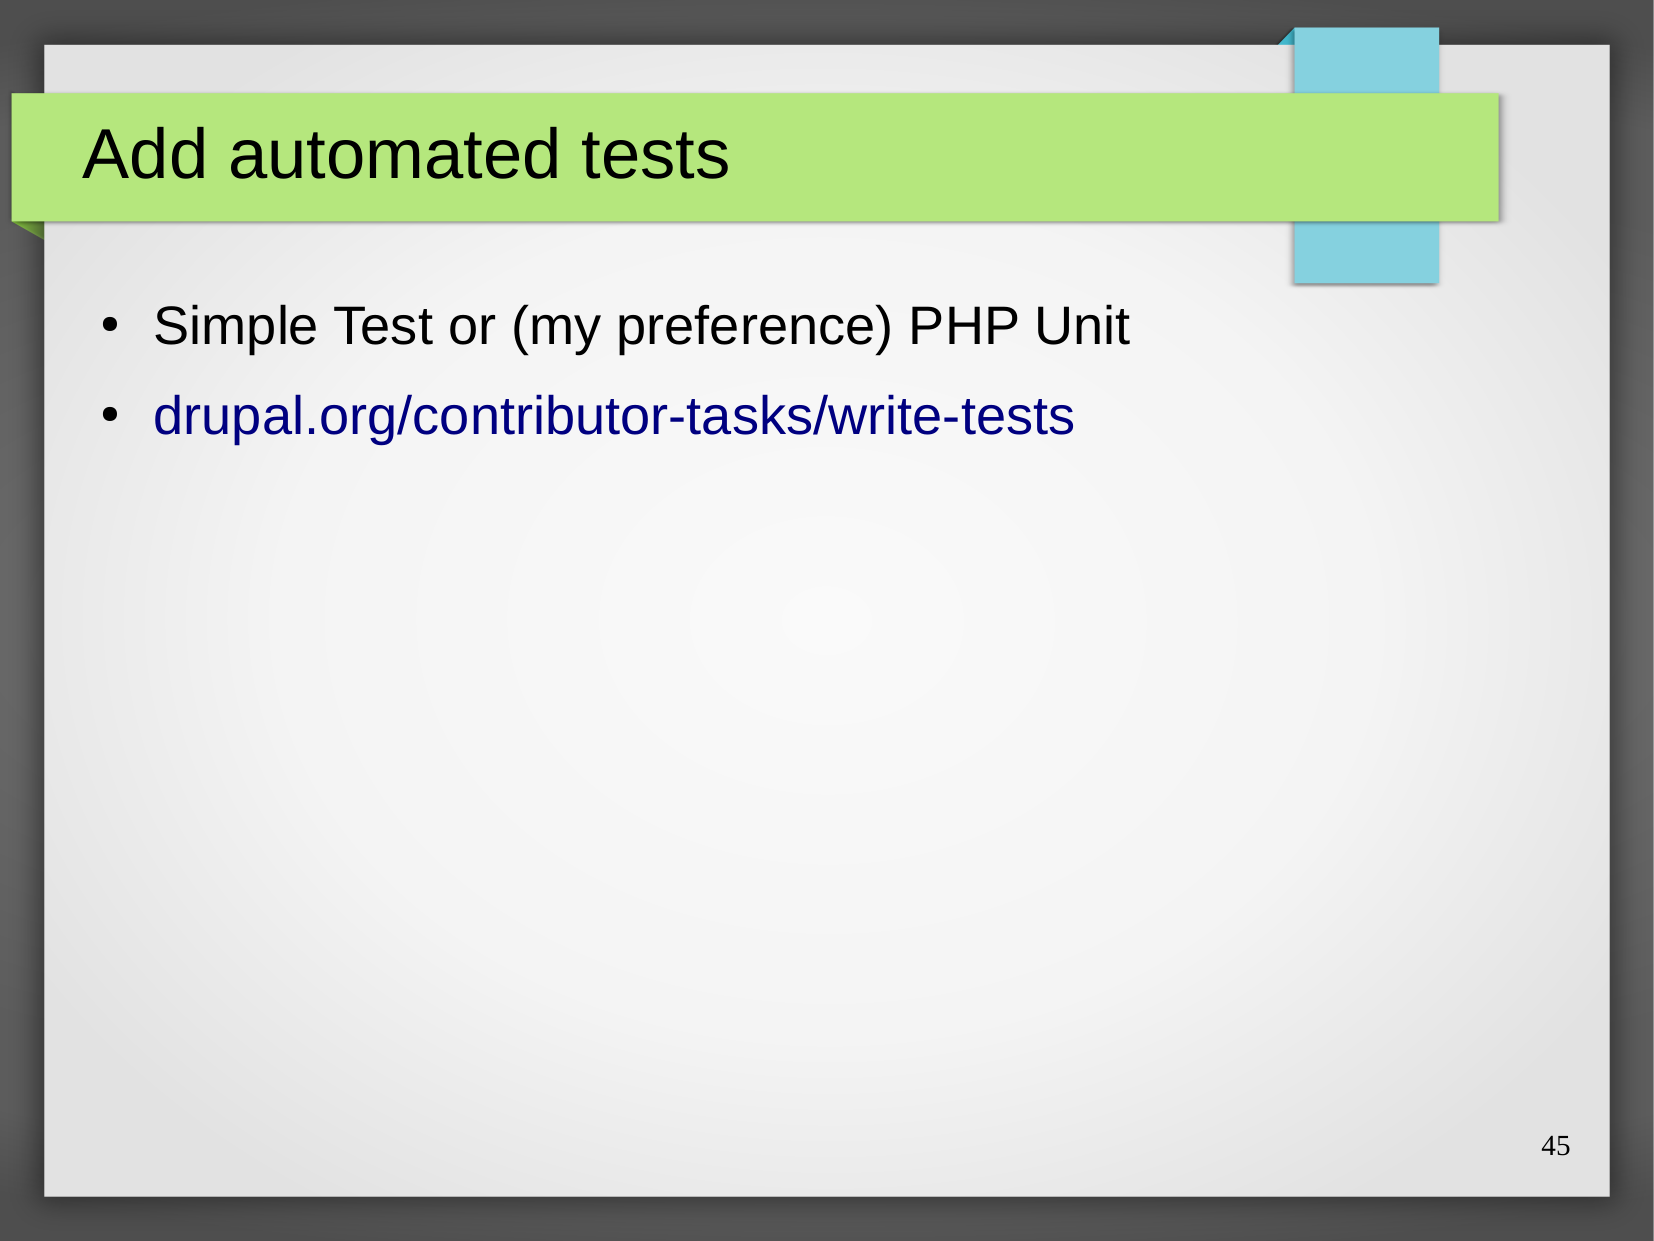

# Add automated tests
Simple Test or (my preference) PHP Unit
drupal.org/contributor-tasks/write-tests
45